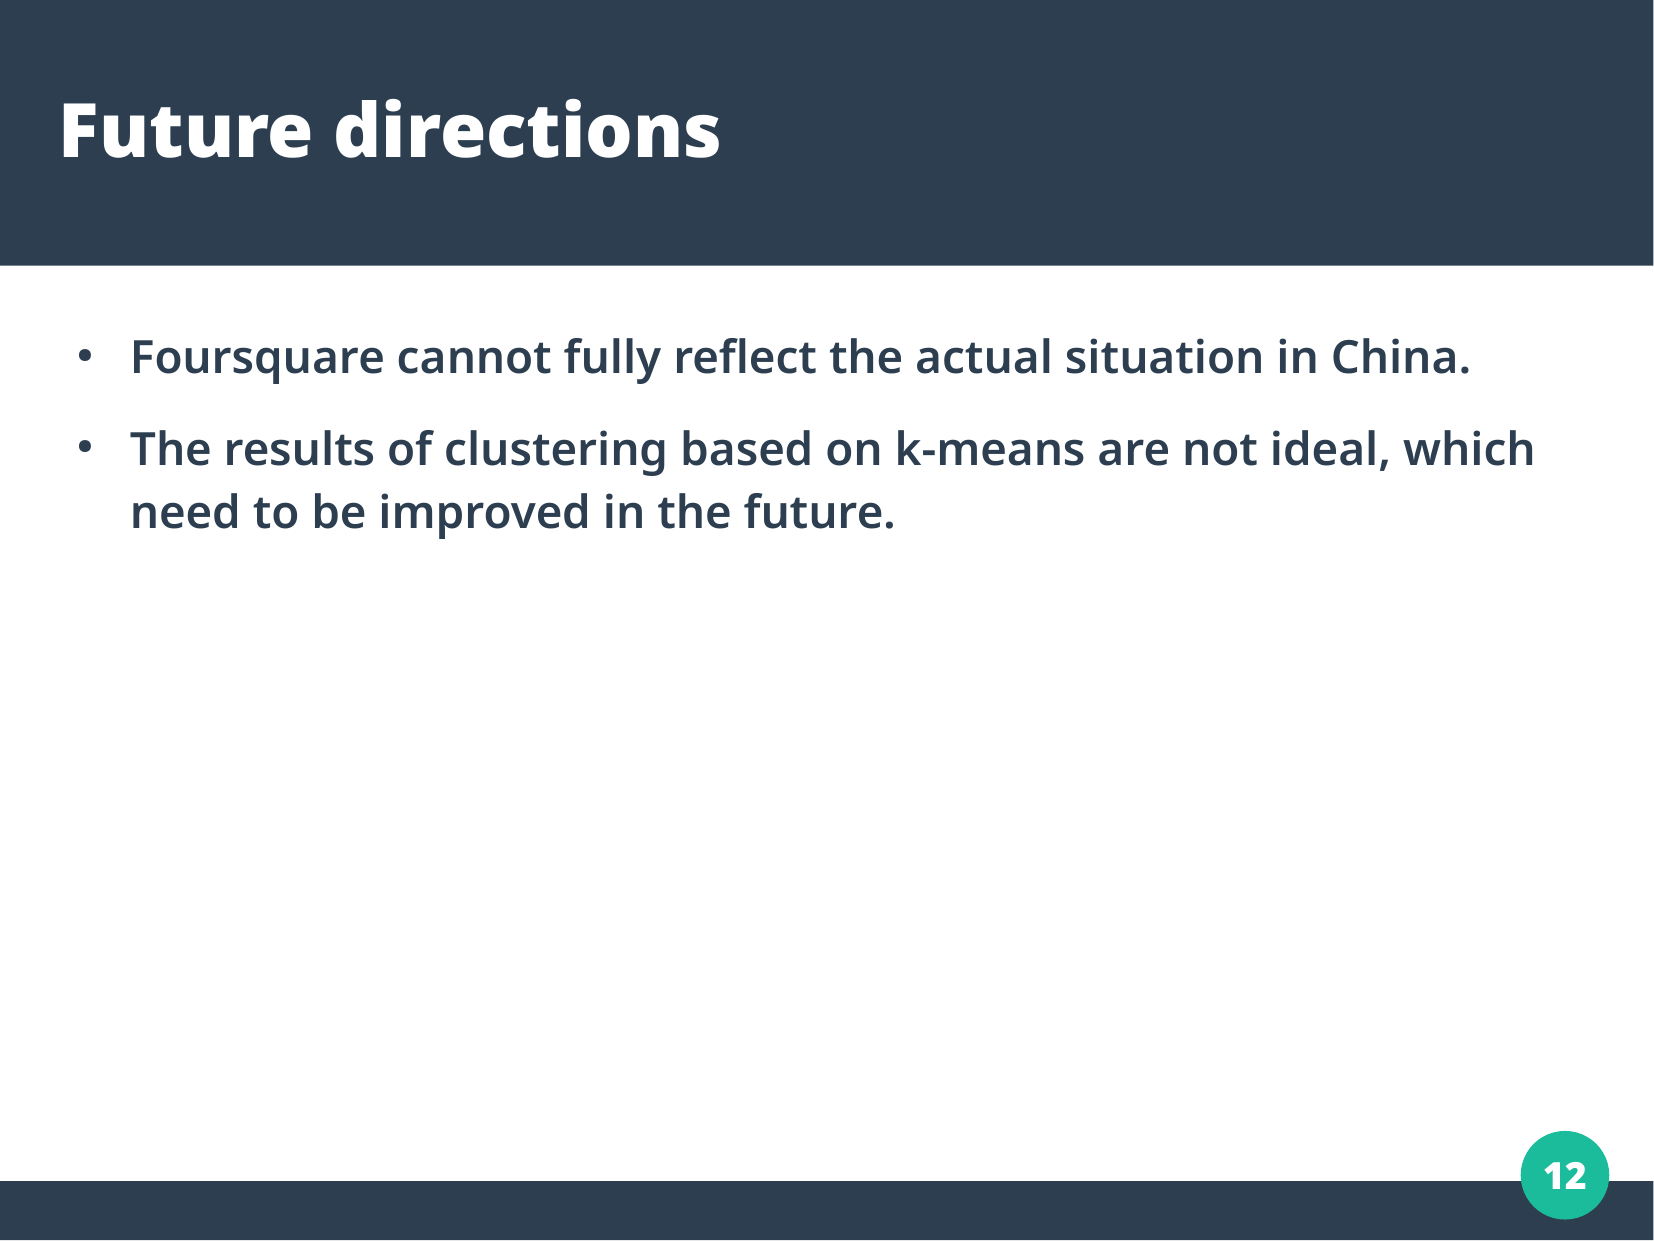

# Future directions
Foursquare cannot fully reflect the actual situation in China.
The results of clustering based on k-means are not ideal, which need to be improved in the future.
12